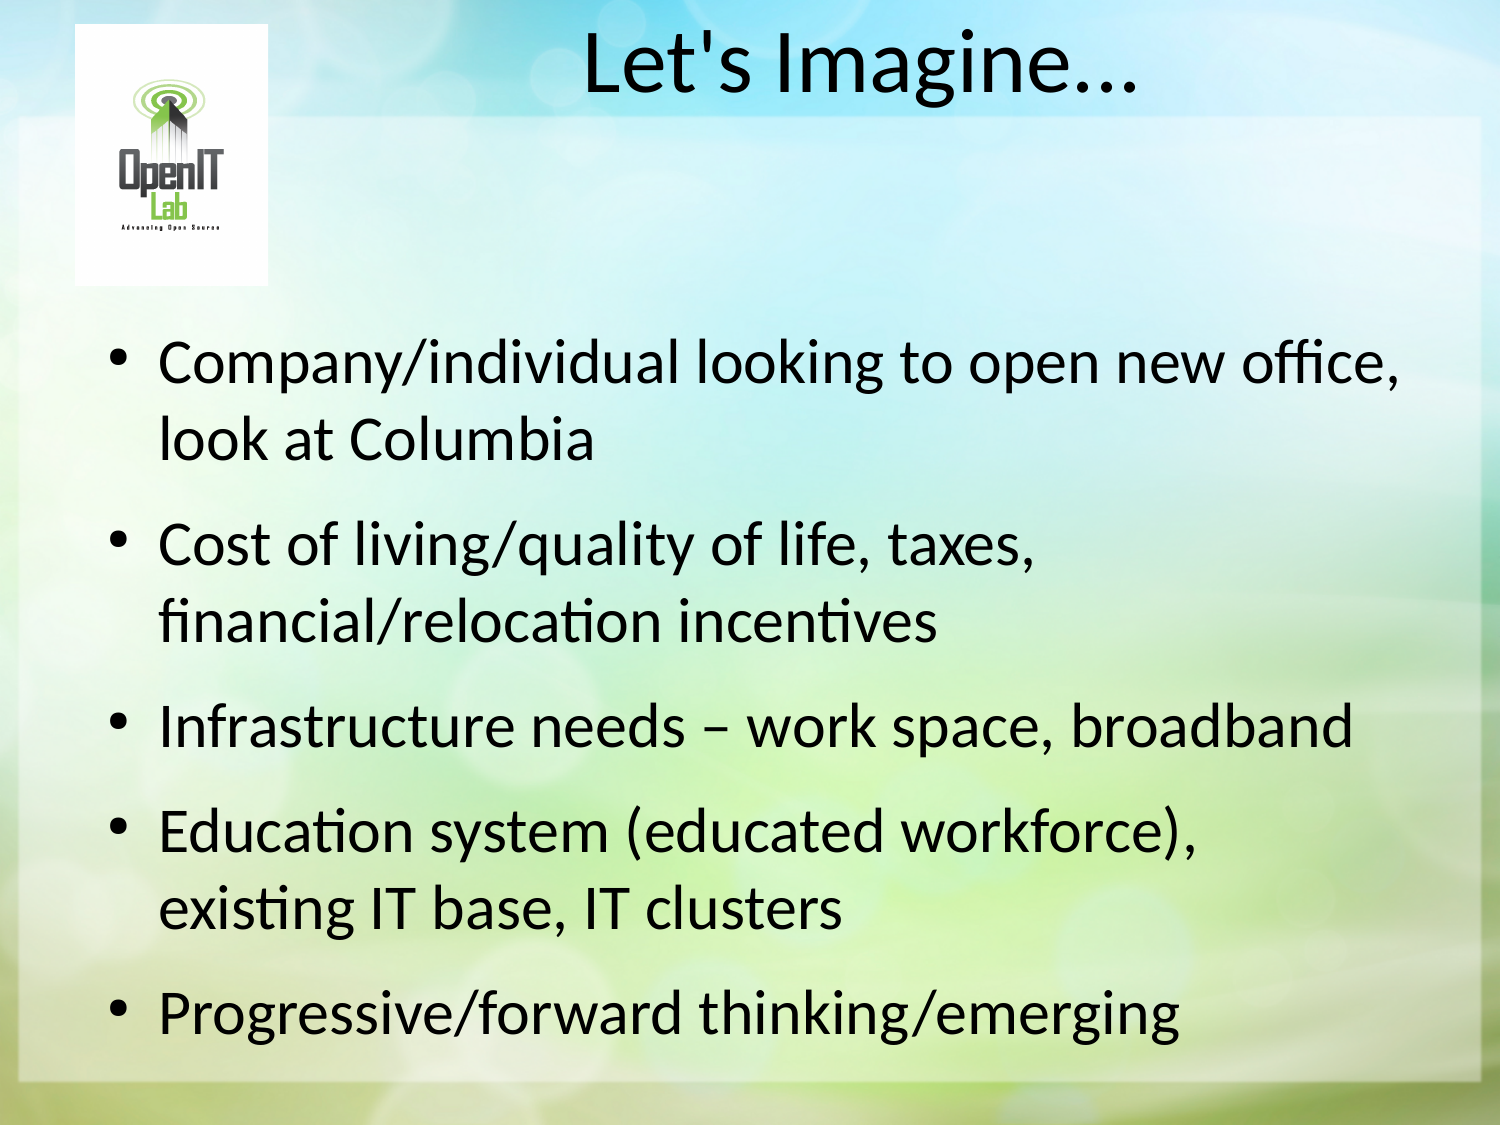

# Let's Imagine...
Company/individual looking to open new office, look at Columbia
Cost of living/quality of life, taxes, financial/relocation incentives
Infrastructure needs – work space, broadband
Education system (educated workforce), existing IT base, IT clusters
Progressive/forward thinking/emerging